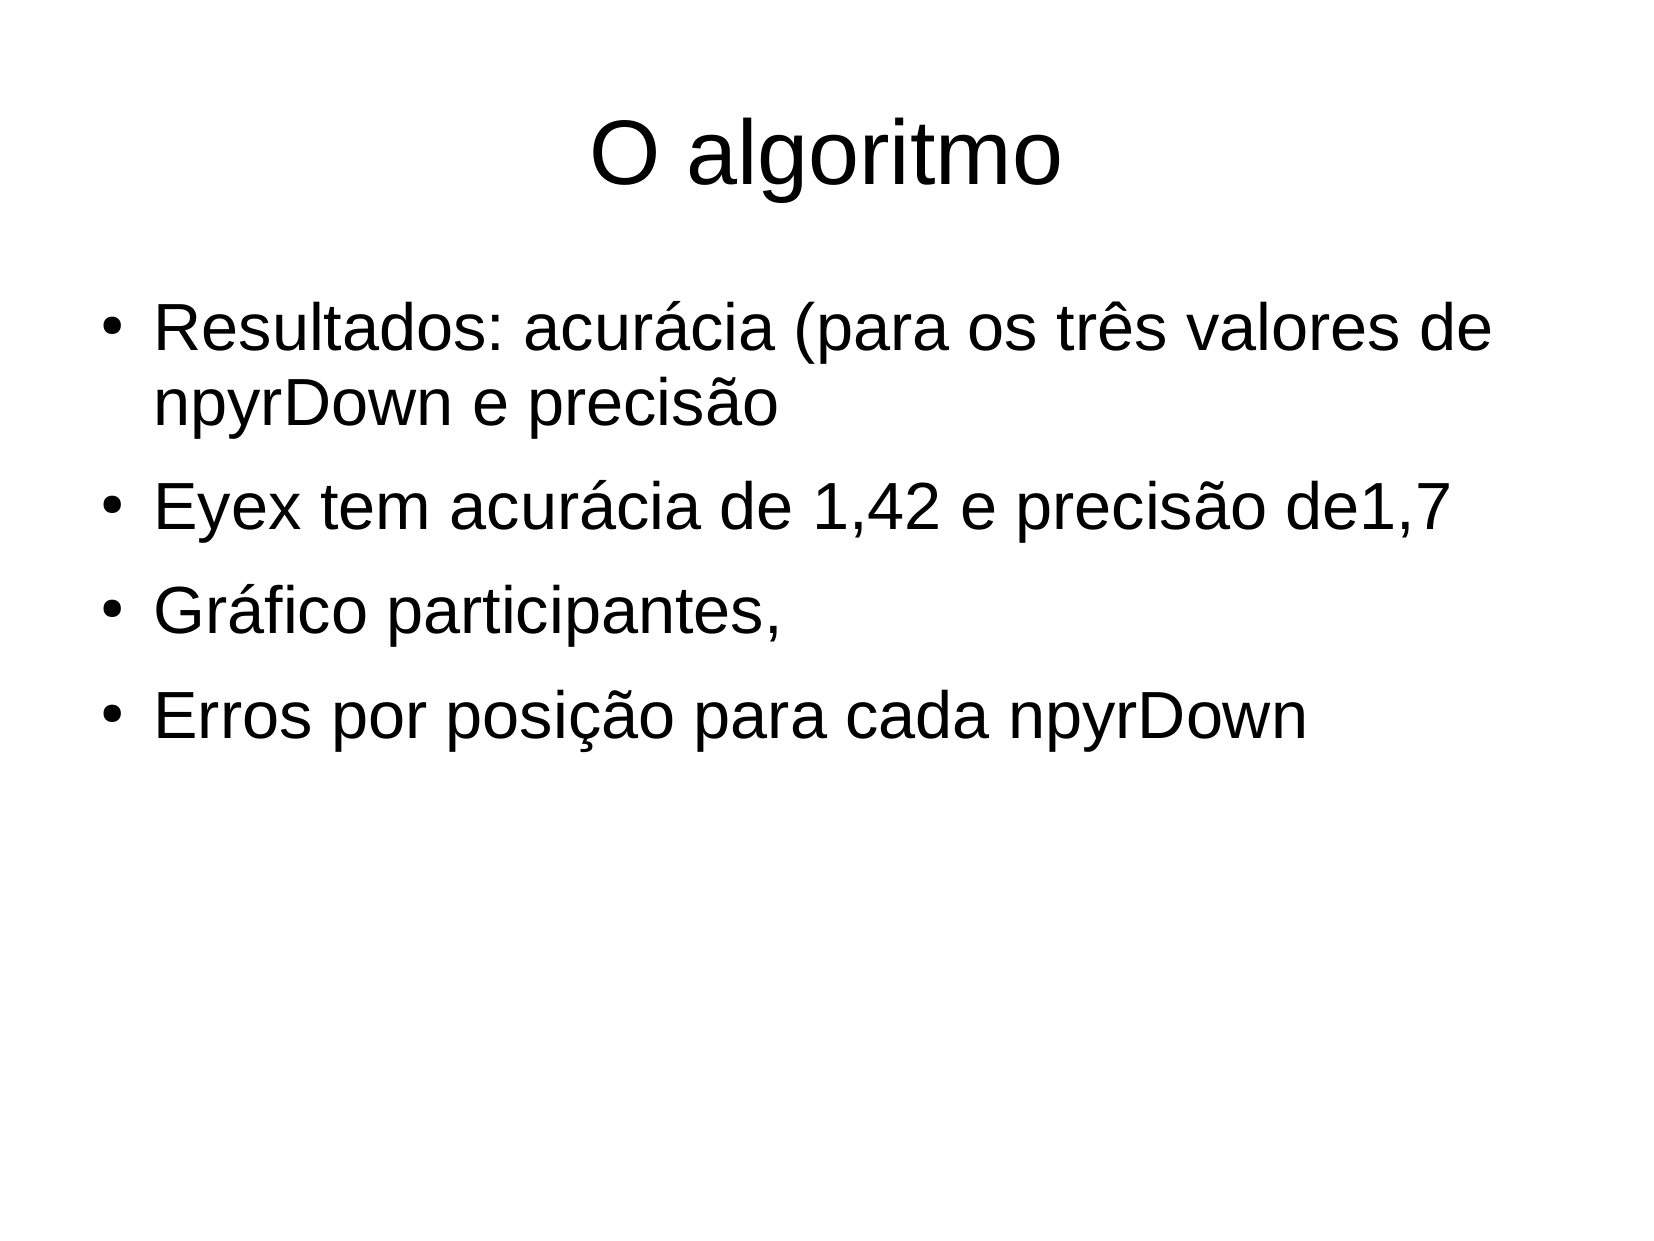

# O algoritmo
Resultados: acurácia (para os três valores de npyrDown e precisão
Eyex tem acurácia de 1,42 e precisão de1,7
Gráfico participantes,
Erros por posição para cada npyrDown